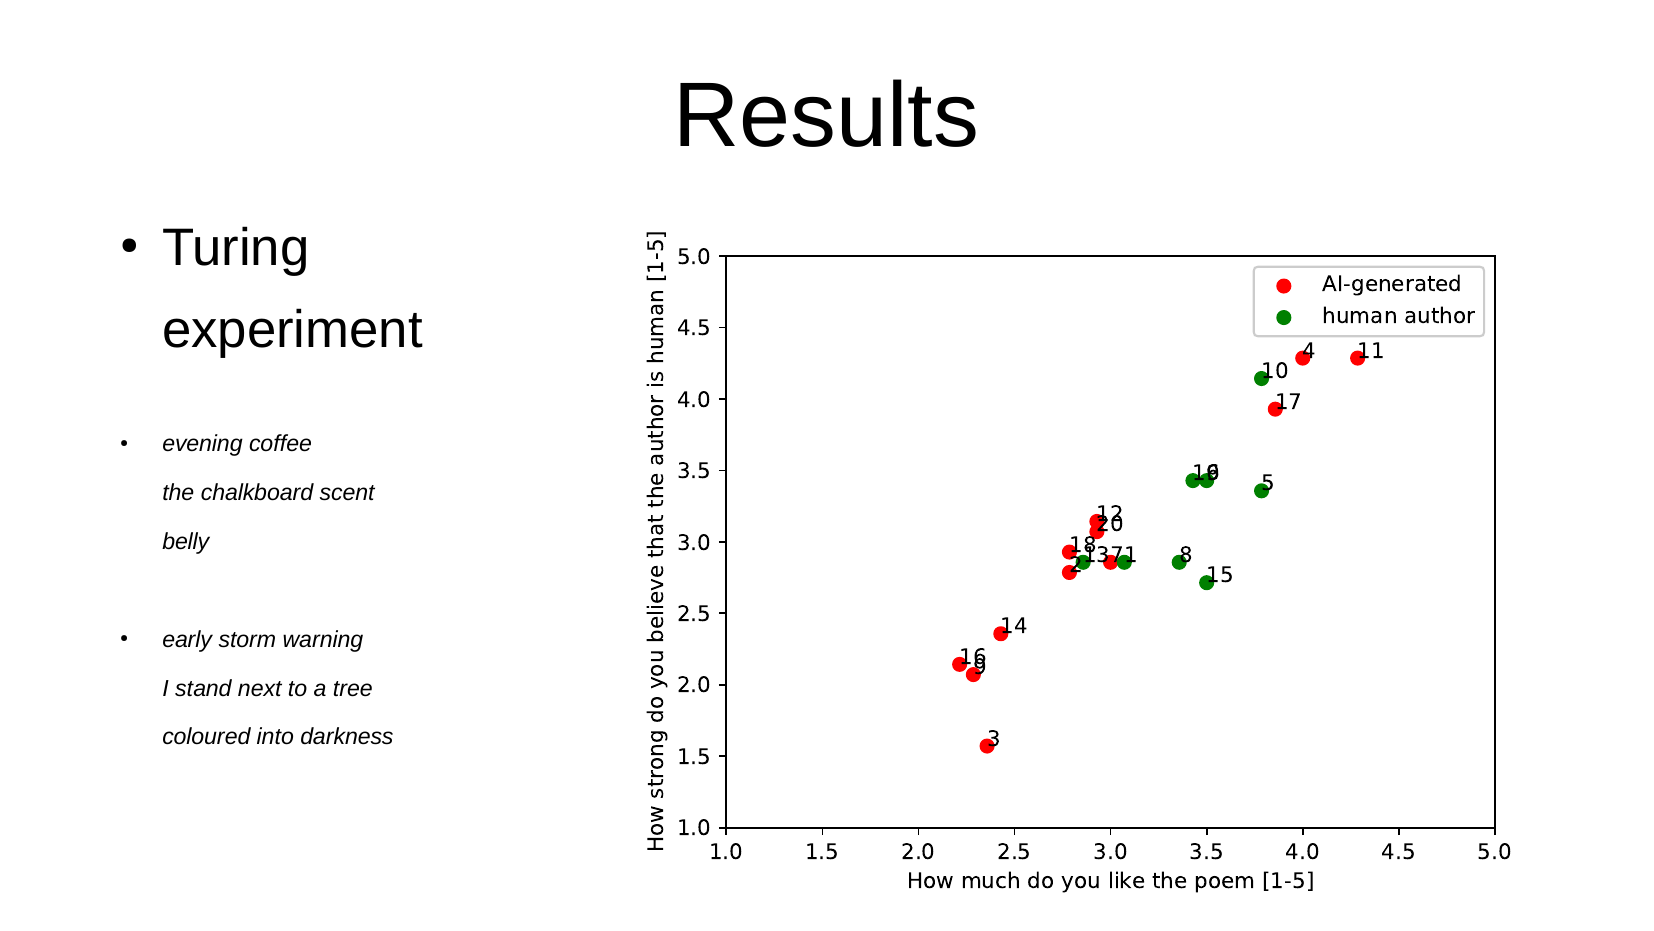

# Results
Turing
experiment
evening coffee
the chalkboard scent
belly
early storm warning
I stand next to a tree
coloured into darkness